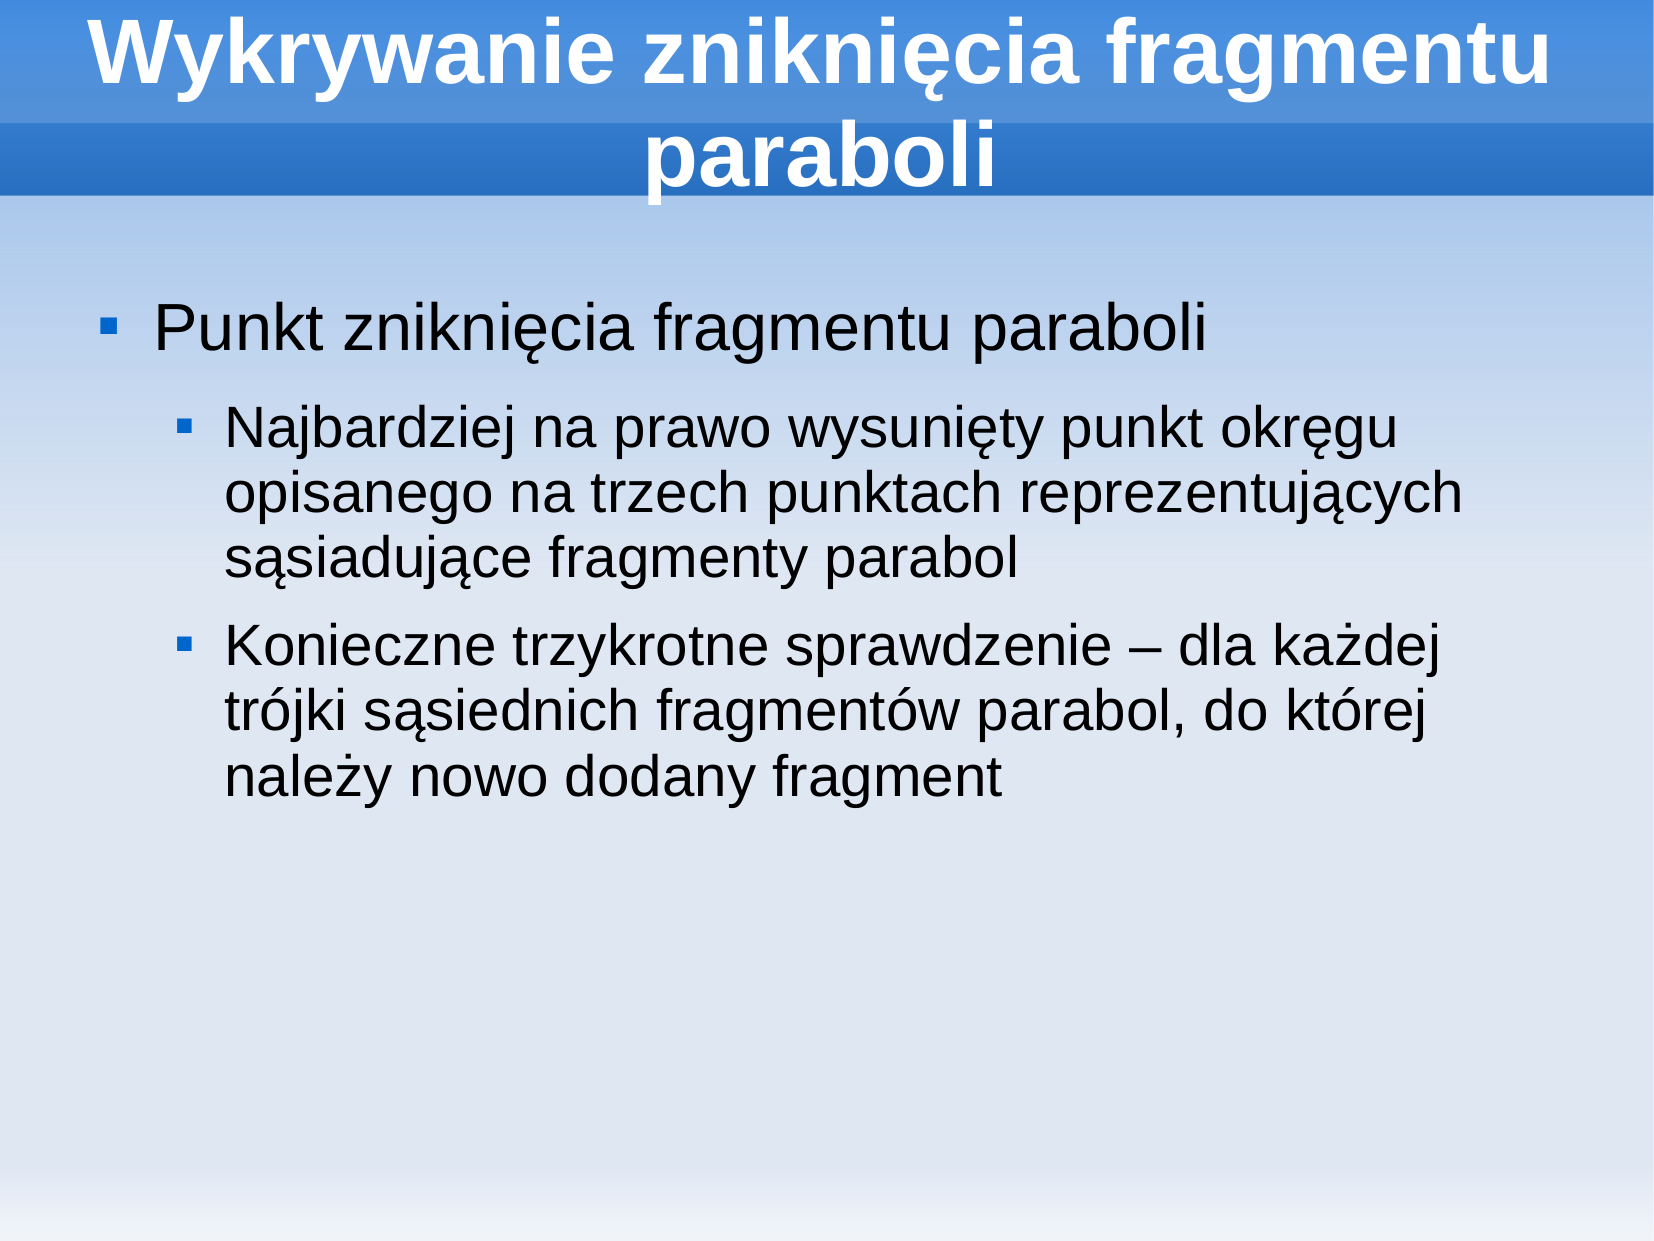

# Wykrywanie zniknięcia fragmentu paraboli
Punkt zniknięcia fragmentu paraboli
Najbardziej na prawo wysunięty punkt okręgu opisanego na trzech punktach reprezentujących sąsiadujące fragmenty parabol
Konieczne trzykrotne sprawdzenie – dla każdej trójki sąsiednich fragmentów parabol, do której należy nowo dodany fragment